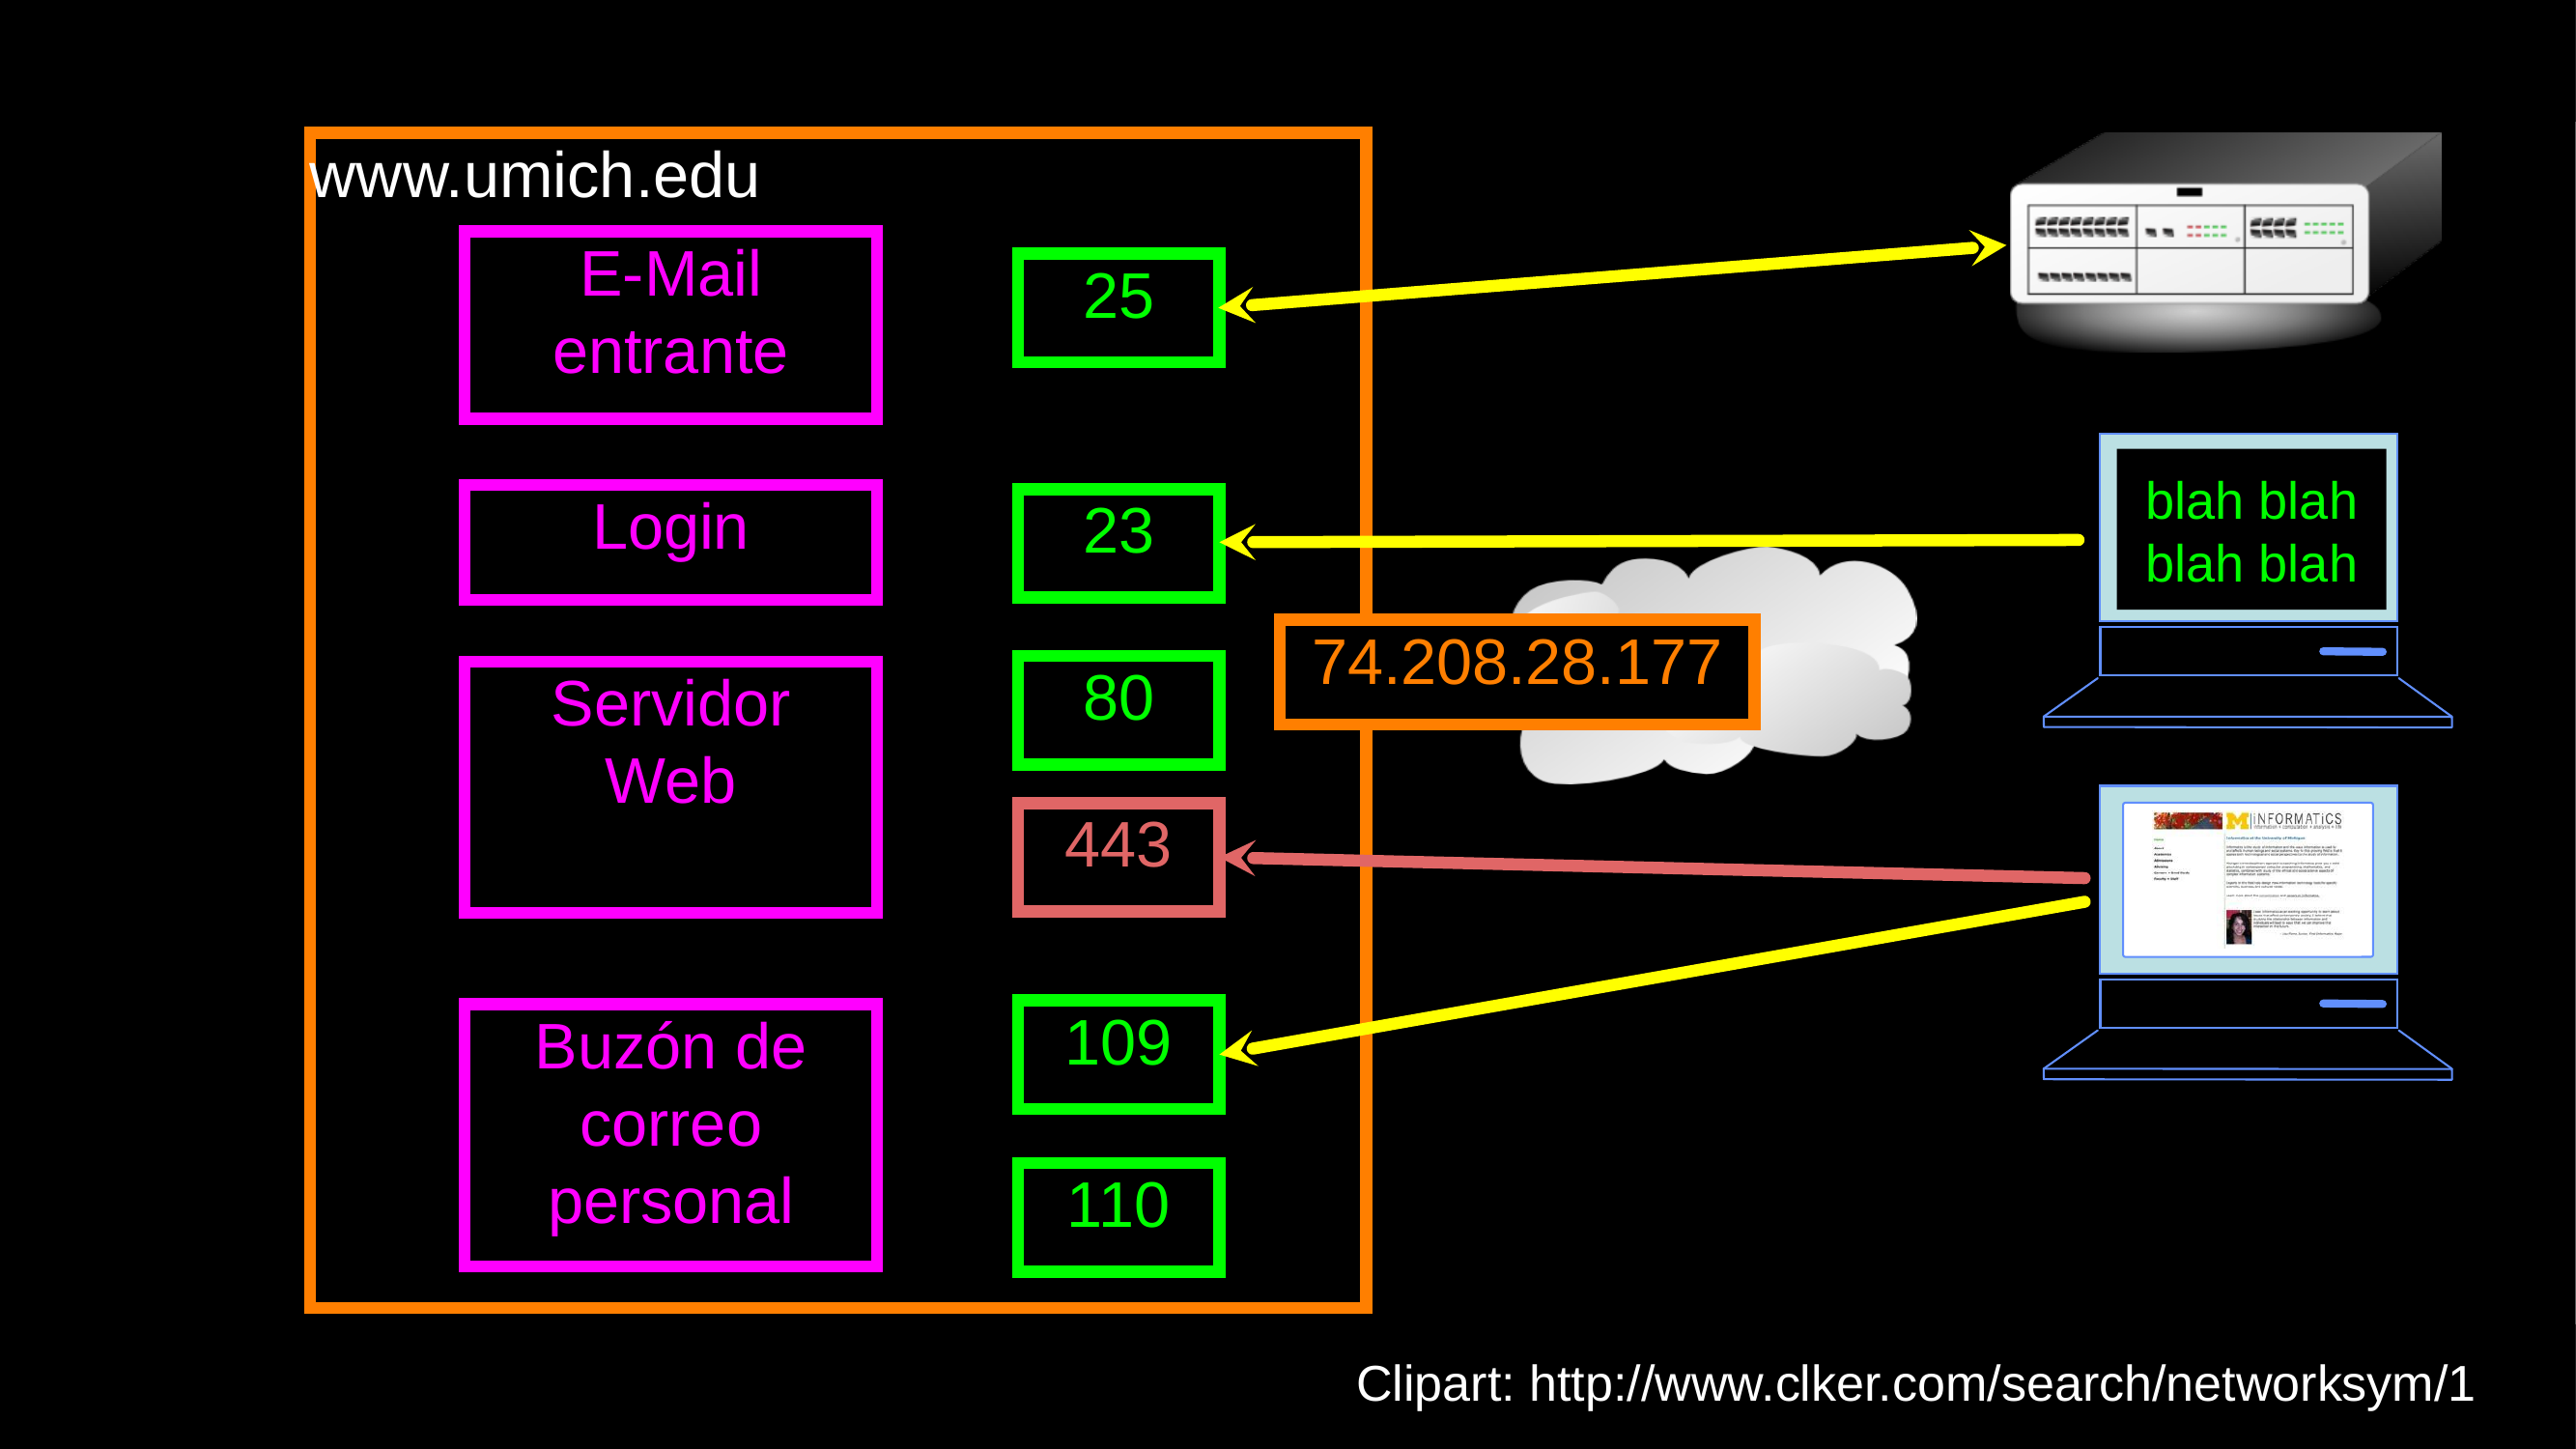

www.umich.edu
E-Mail entrante
25
blah blah blah blah
Login
23
74.208.28.177
80
Servidor
Web
443
109
Buzón de correo personal
110
Clipart: http://www.clker.com/search/networksym/1